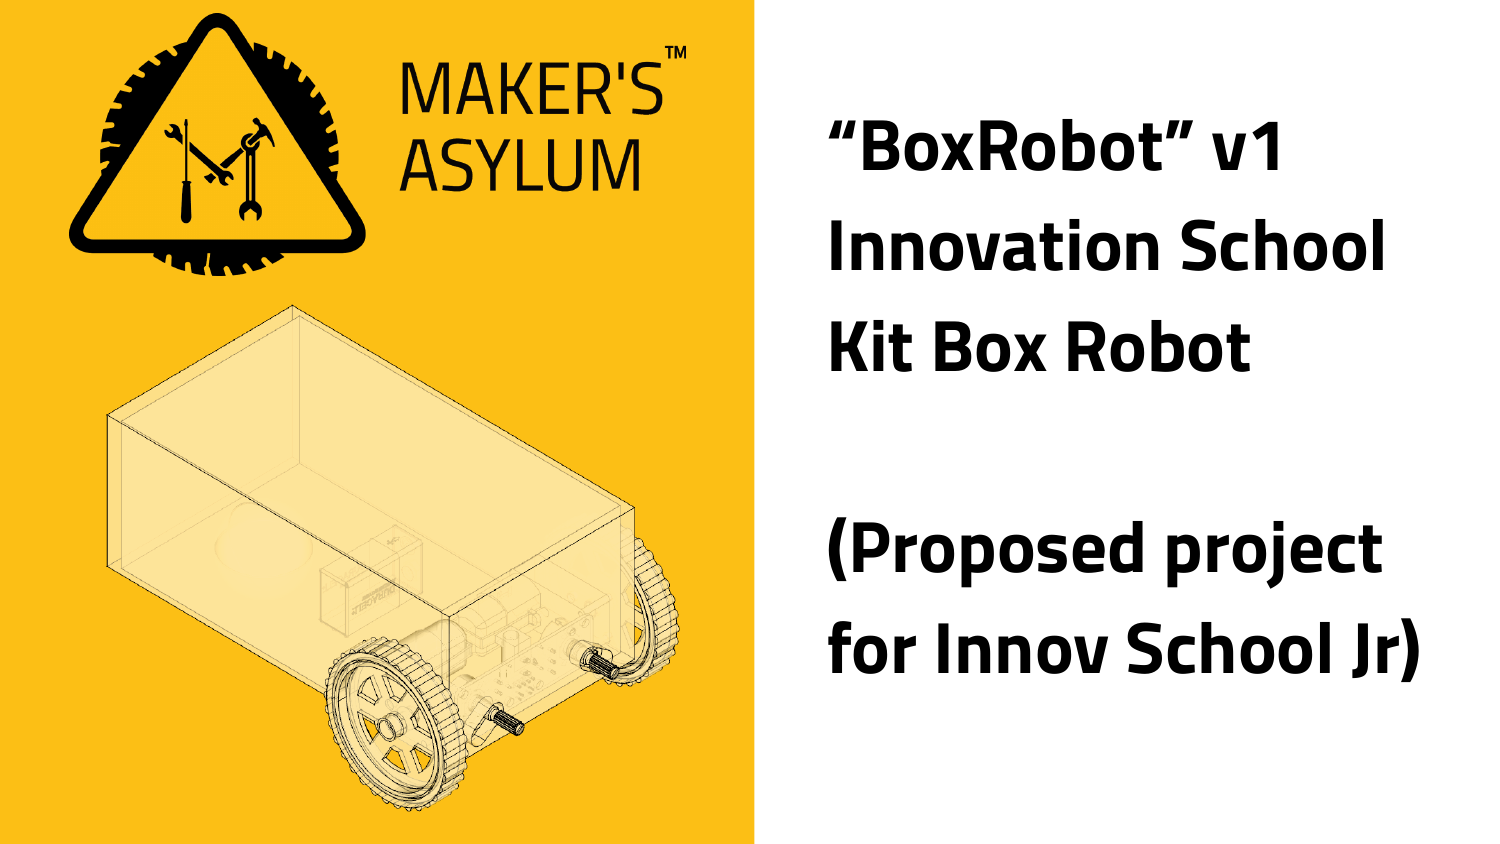

“BoxRobot” v1
Innovation School
Kit Box Robot
(Proposed project for Innov School Jr)